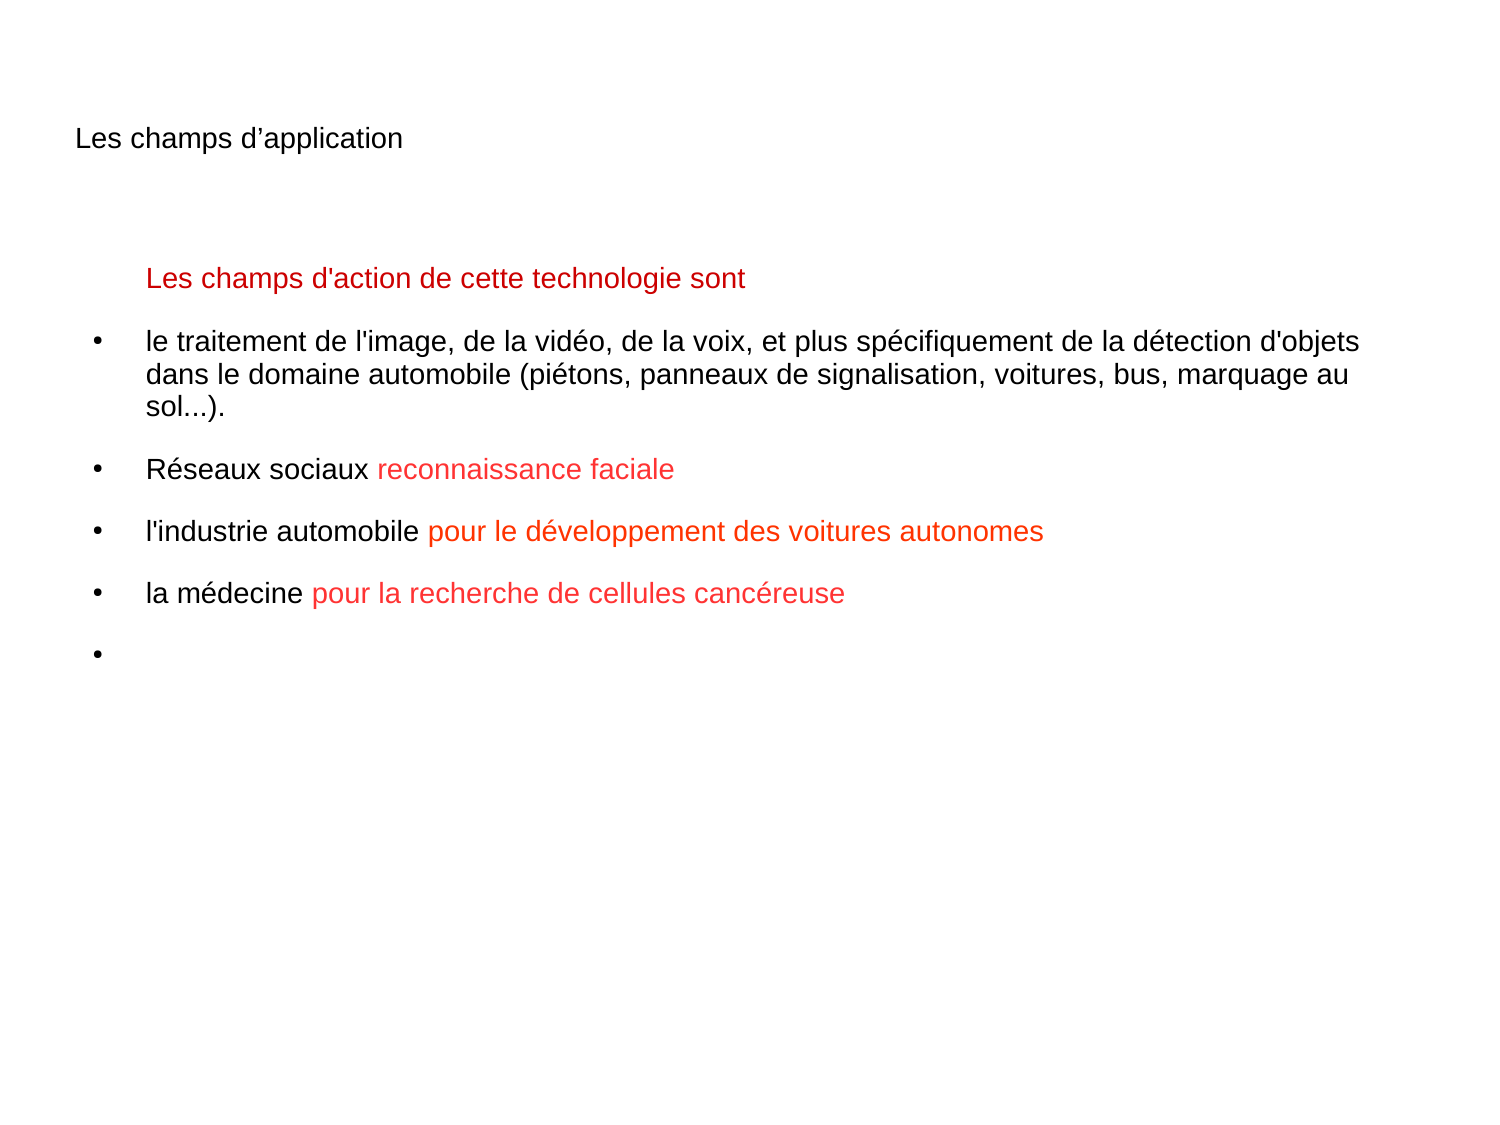

# Les champs d’application
Les champs d'action de cette technologie sont
le traitement de l'image, de la vidéo, de la voix, et plus spécifiquement de la détection d'objets dans le domaine automobile (piétons, panneaux de signalisation, voitures, bus, marquage au sol...).
Réseaux sociaux reconnaissance faciale
l'industrie automobile pour le développement des voitures autonomes
la médecine pour la recherche de cellules cancéreuse